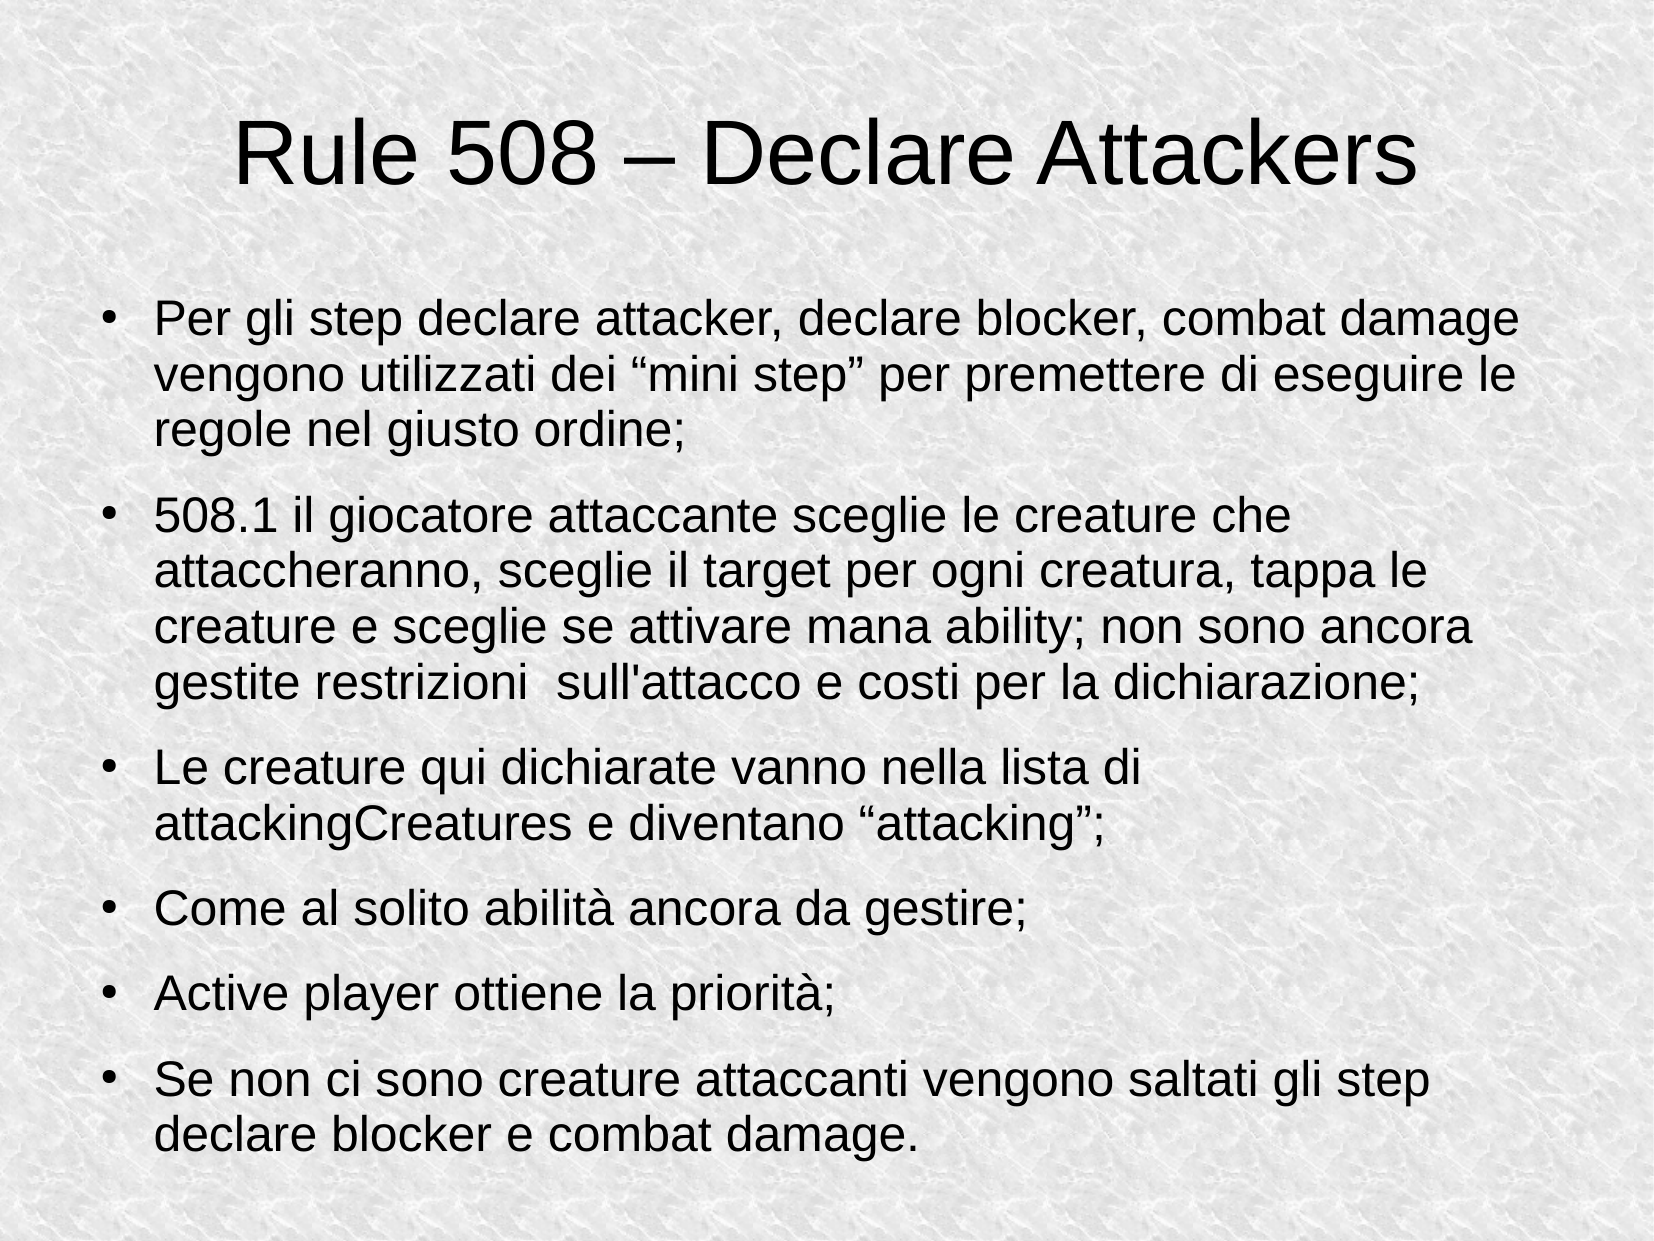

# Rule 508 – Declare Attackers
Per gli step declare attacker, declare blocker, combat damage vengono utilizzati dei “mini step” per premettere di eseguire le regole nel giusto ordine;
508.1 il giocatore attaccante sceglie le creature che attaccheranno, sceglie il target per ogni creatura, tappa le creature e sceglie se attivare mana ability; non sono ancora gestite restrizioni sull'attacco e costi per la dichiarazione;
Le creature qui dichiarate vanno nella lista di attackingCreatures e diventano “attacking”;
Come al solito abilità ancora da gestire;
Active player ottiene la priorità;
Se non ci sono creature attaccanti vengono saltati gli step declare blocker e combat damage.